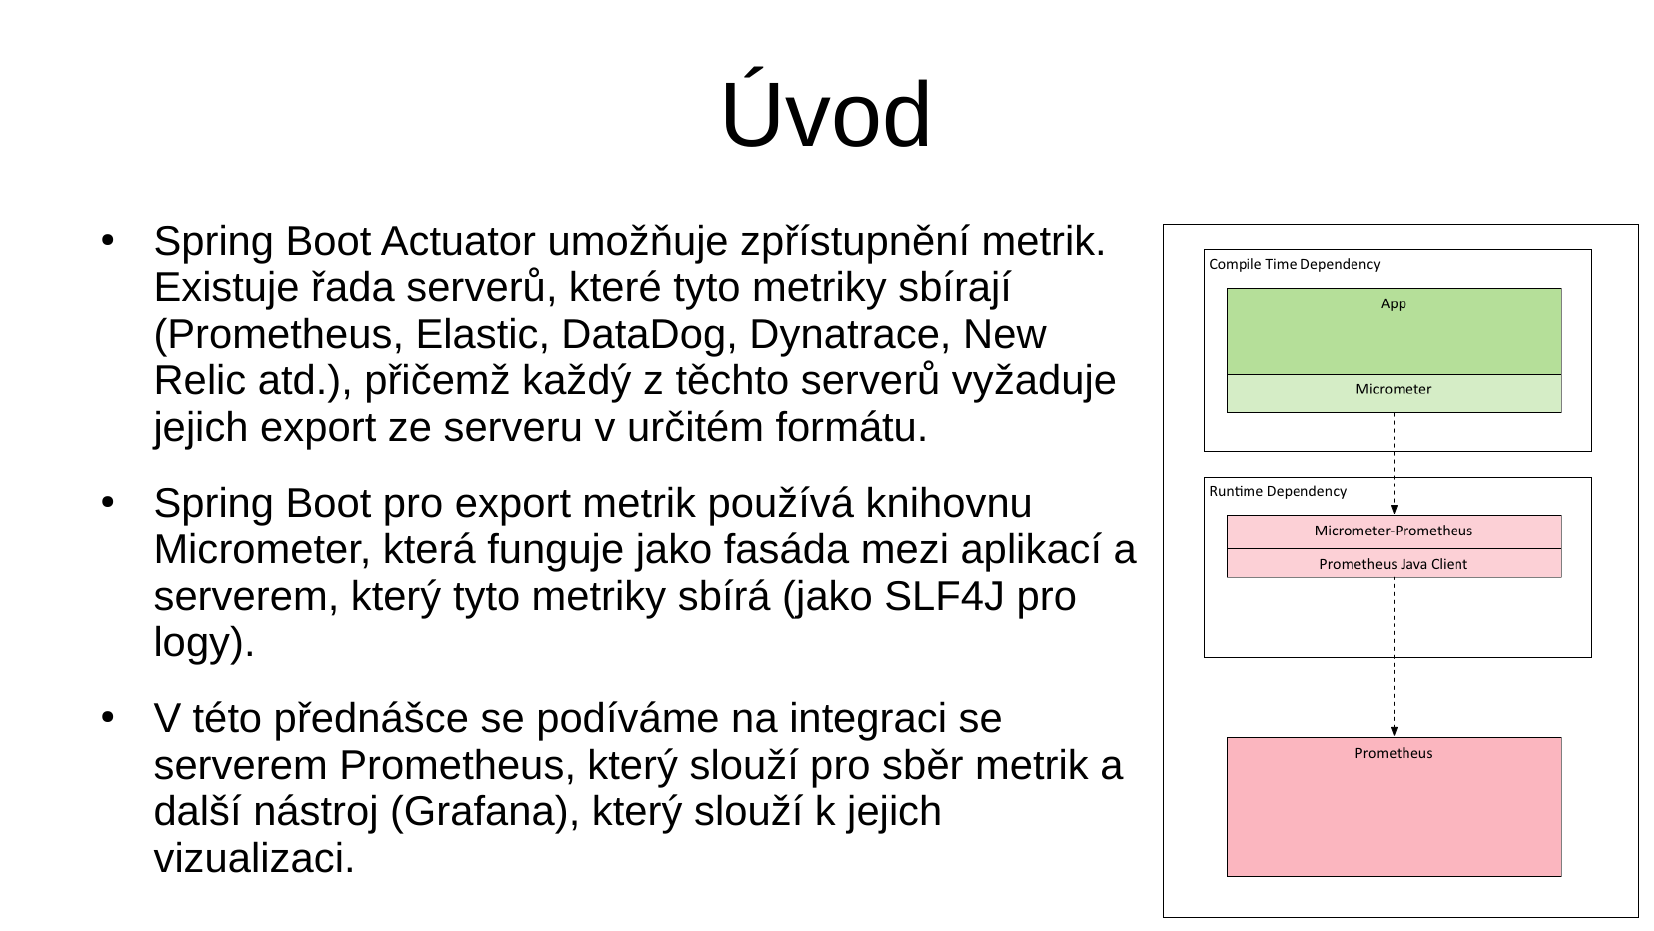

# Úvod
Spring Boot Actuator umožňuje zpřístupnění metrik. Existuje řada serverů, které tyto metriky sbírají (Prometheus, Elastic, DataDog, Dynatrace, New Relic atd.), přičemž každý z těchto serverů vyžaduje jejich export ze serveru v určitém formátu.
Spring Boot pro export metrik používá knihovnu Micrometer, která funguje jako fasáda mezi aplikací a serverem, který tyto metriky sbírá (jako SLF4J pro logy).
V této přednášce se podíváme na integraci se serverem Prometheus, který slouží pro sběr metrik a další nástroj (Grafana), který slouží k jejich vizualizaci.